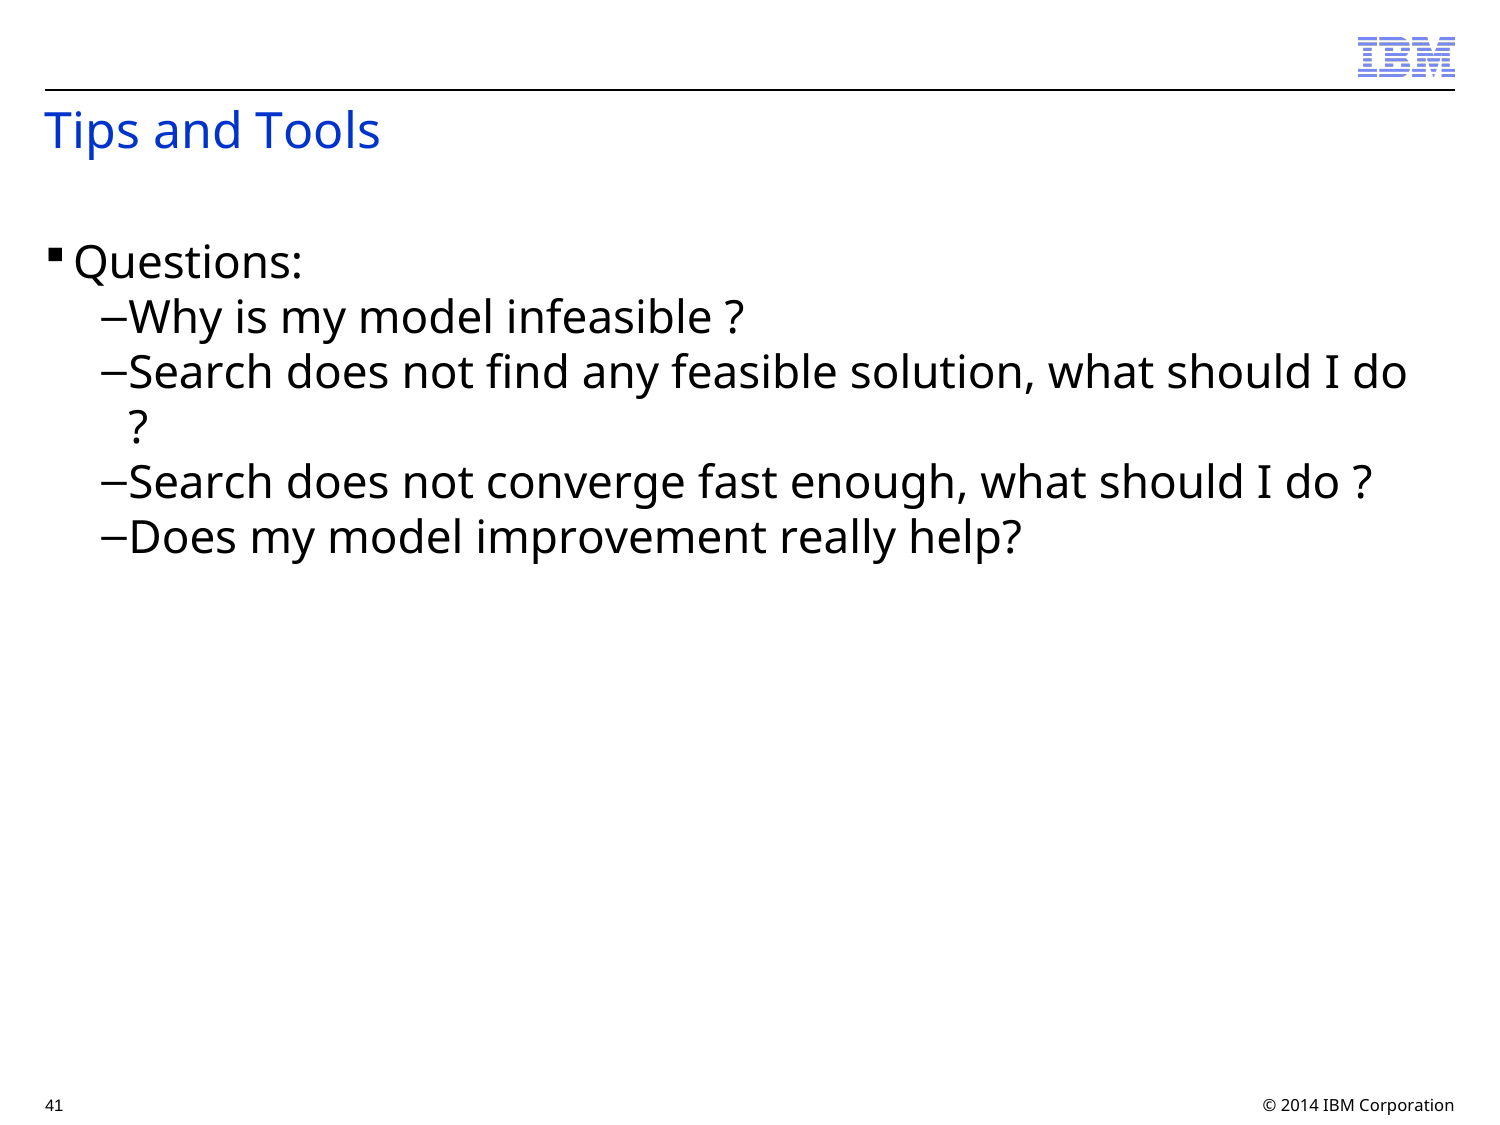

# Tips and Tools
Questions:
Why is my model infeasible ?
Search does not find any feasible solution, what should I do ?
Search does not converge fast enough, what should I do ?
Does my model improvement really help?
41